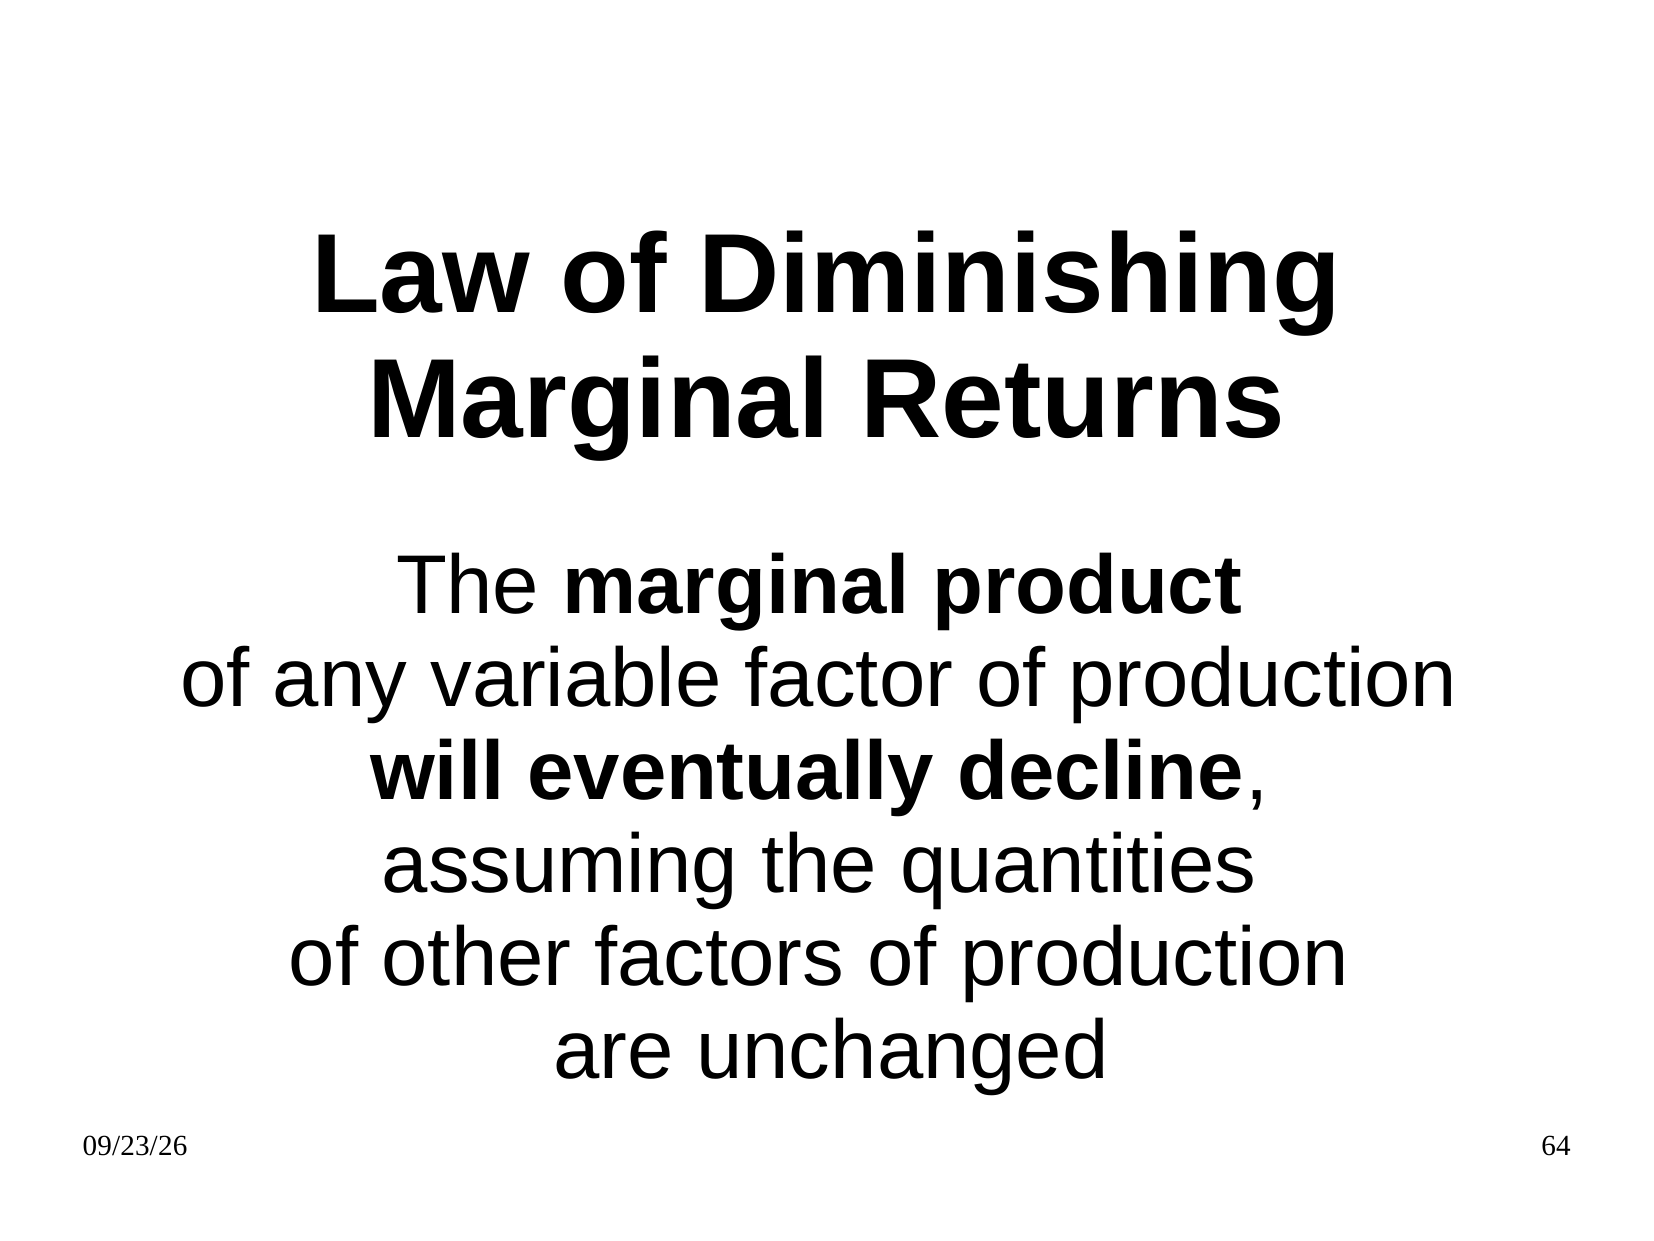

# Law of Diminishing Marginal Returns
The marginal product
of any variable factor of production
will eventually decline,
assuming the quantities
of other factors of production
are unchanged
64